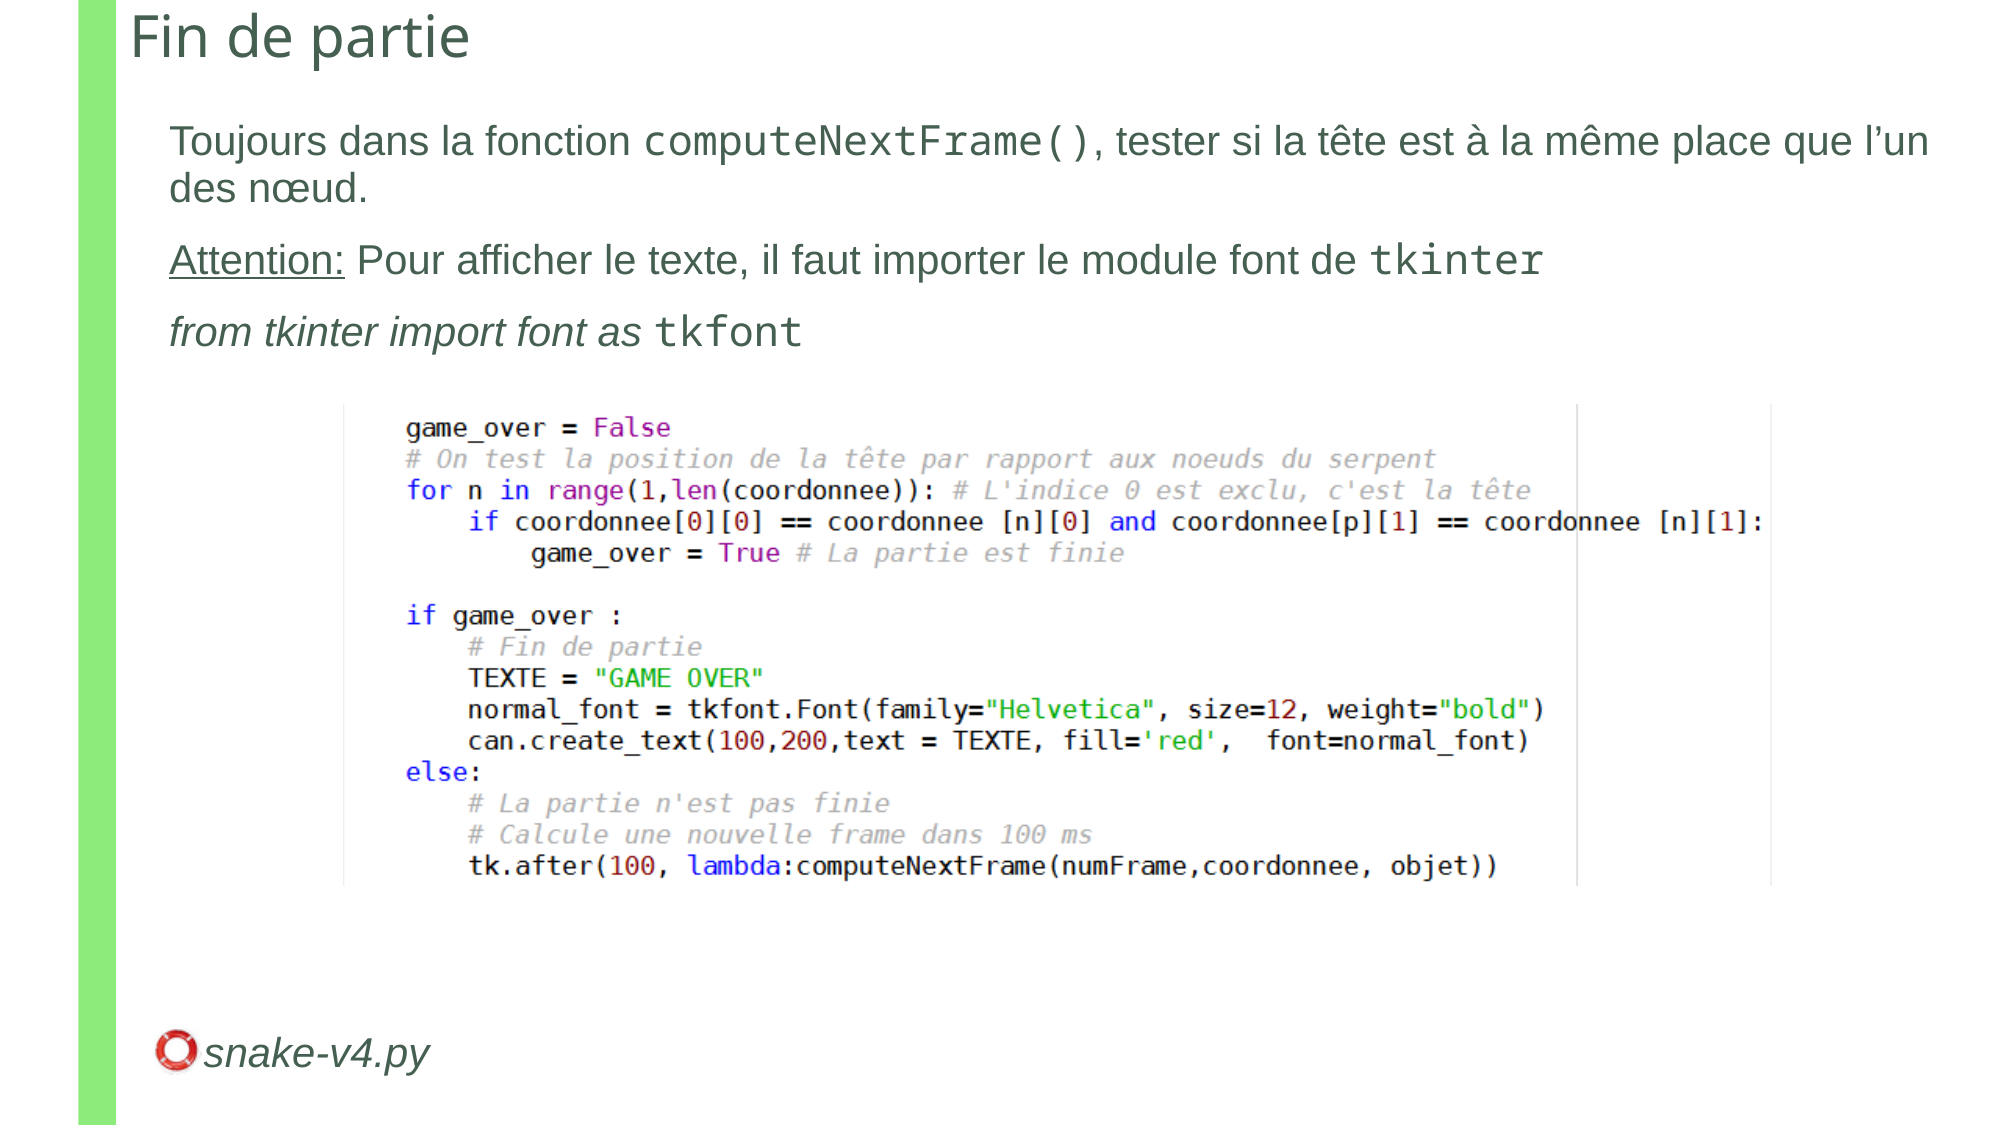

# Fin de partie
Toujours dans la fonction computeNextFrame(), tester si la tête est à la même place que l’un des nœud.
Attention: Pour afficher le texte, il faut importer le module font de tkinter
from tkinter import font as tkfont
 snake-v4.py